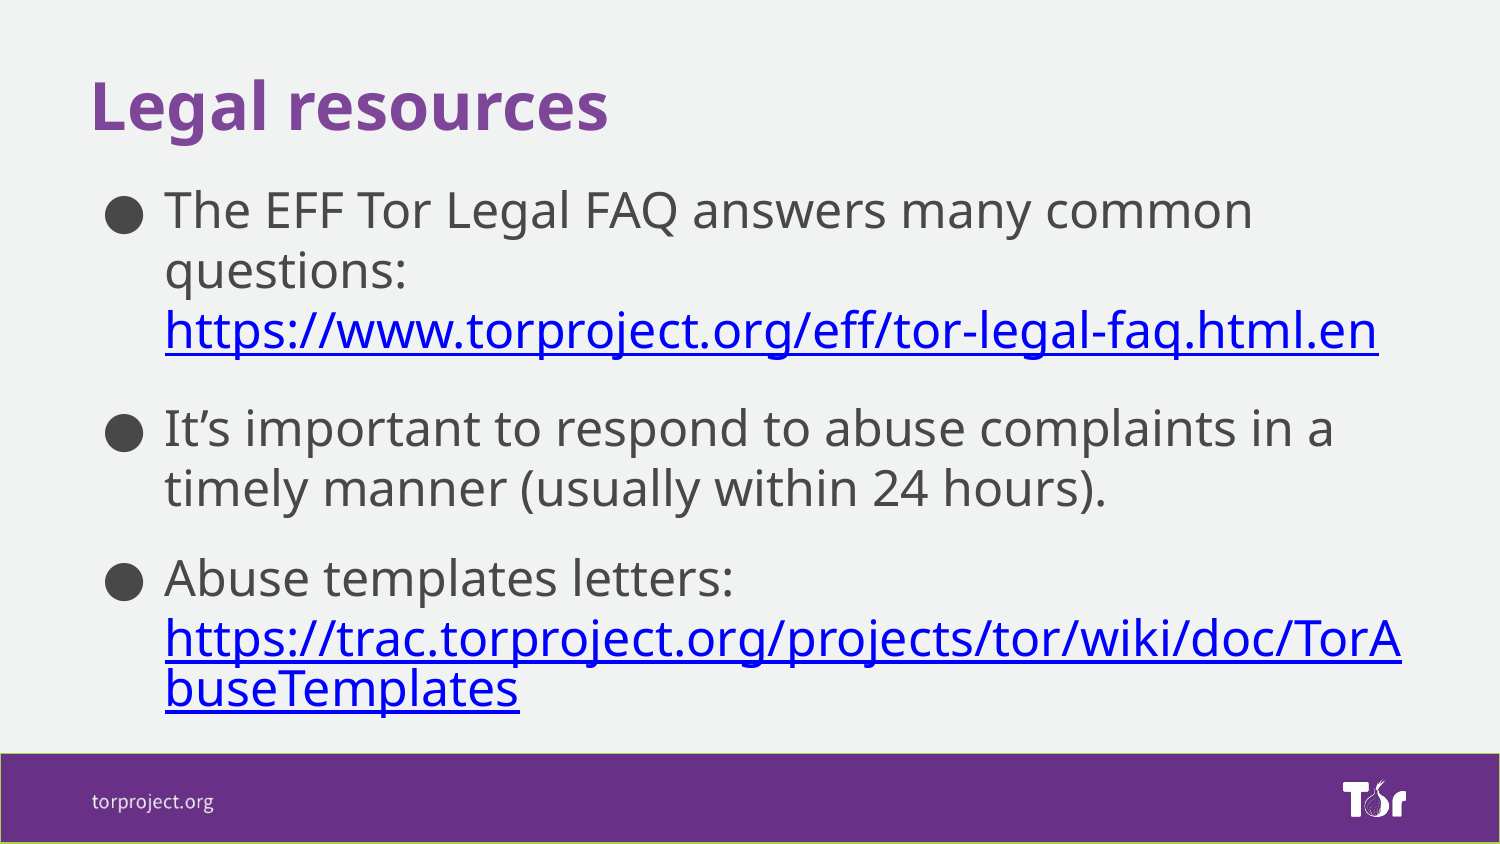

Legal resources
The EFF Tor Legal FAQ answers many common questions: https://www.torproject.org/eff/tor-legal-faq.html.en
It’s important to respond to abuse complaints in a timely manner (usually within 24 hours).
Abuse templates letters: https://trac.torproject.org/projects/tor/wiki/doc/TorAbuseTemplates